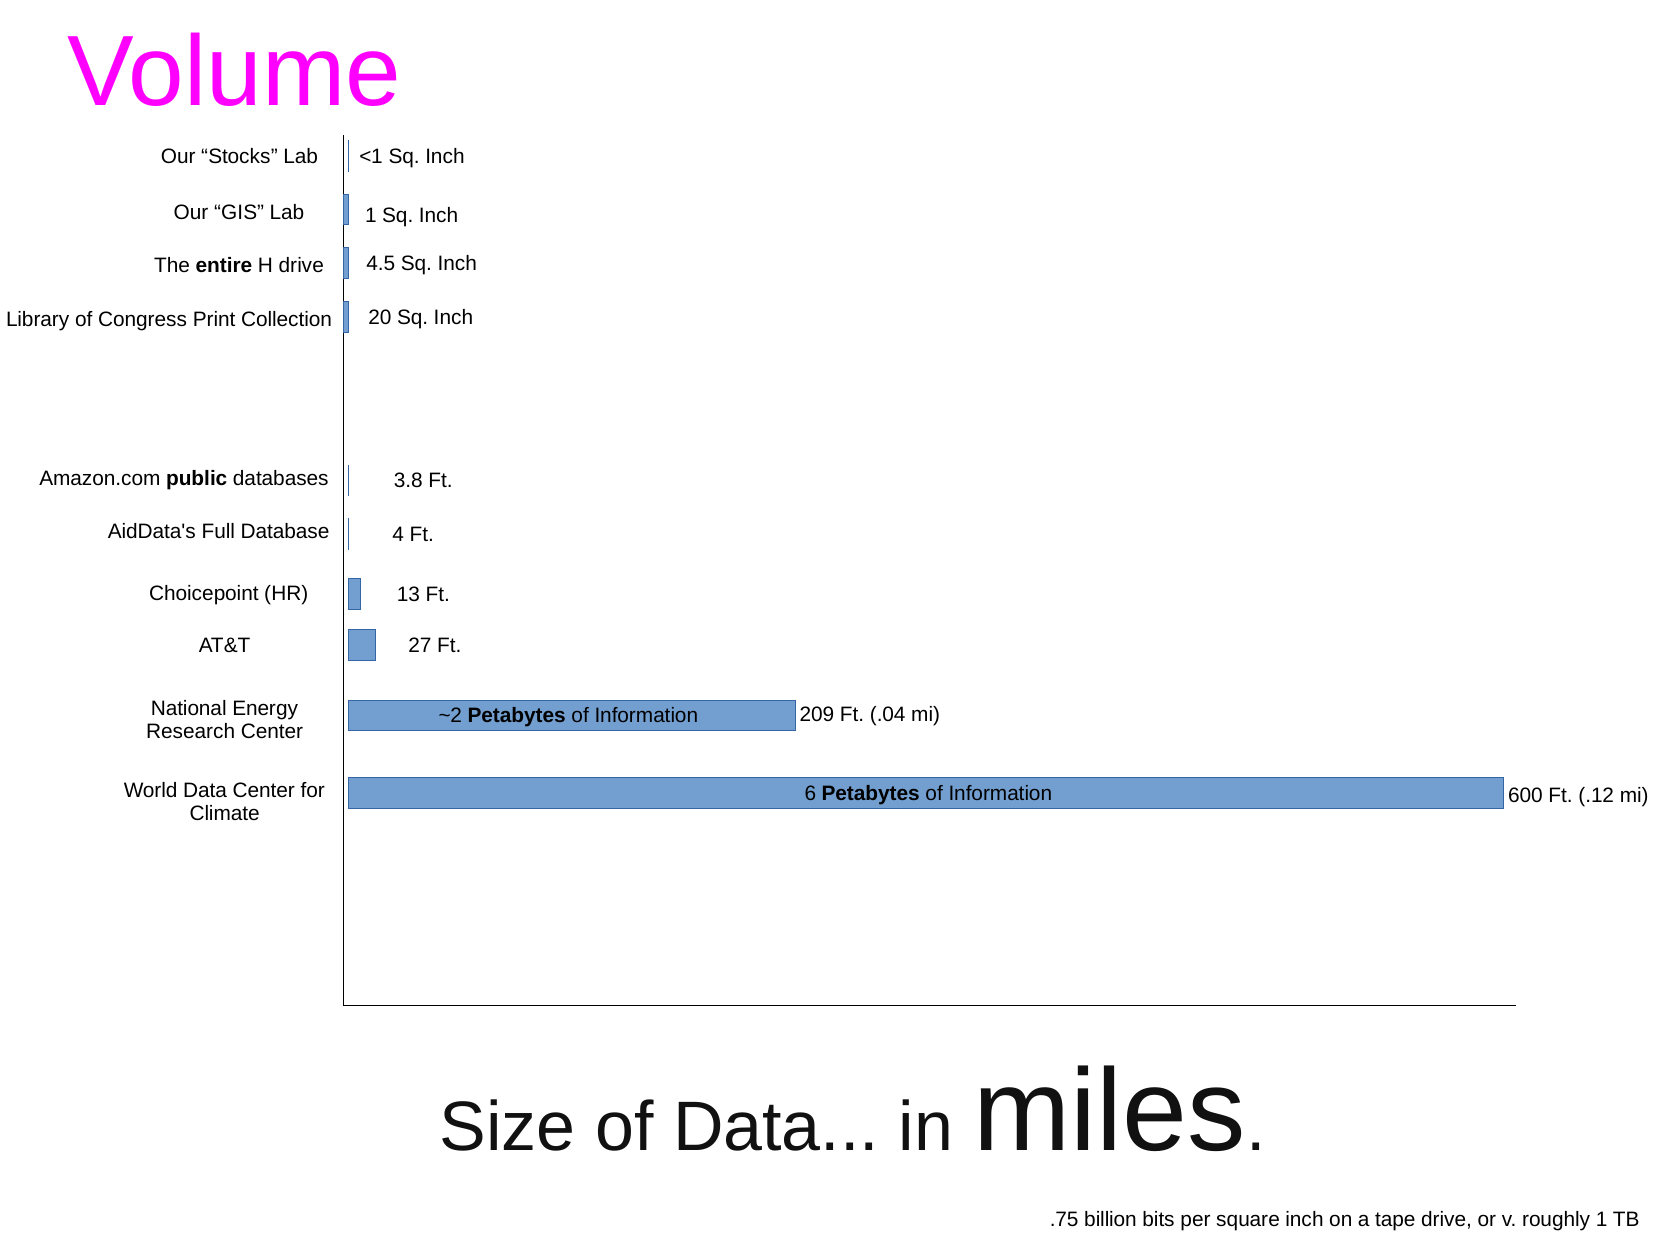

# Volume
Our “Stocks” Lab
<1 Sq. Inch
Our “GIS” Lab
1 Sq. Inch
4.5 Sq. Inch
The entire H drive
Library of Congress Print Collection
20 Sq. Inch
Amazon.com public databases
3.8 Ft.
AidData's Full Database
4 Ft.
Choicepoint (HR)
13 Ft.
AT&T
27 Ft.
National Energy Research Center
209 Ft. (.04 mi)
~2 Petabytes of Information
World Data Center for Climate
6 Petabytes of Information
600 Ft. (.12 mi)
Size of Data... in miles.
.75 billion bits per square inch on a tape drive, or v. roughly 1 TB